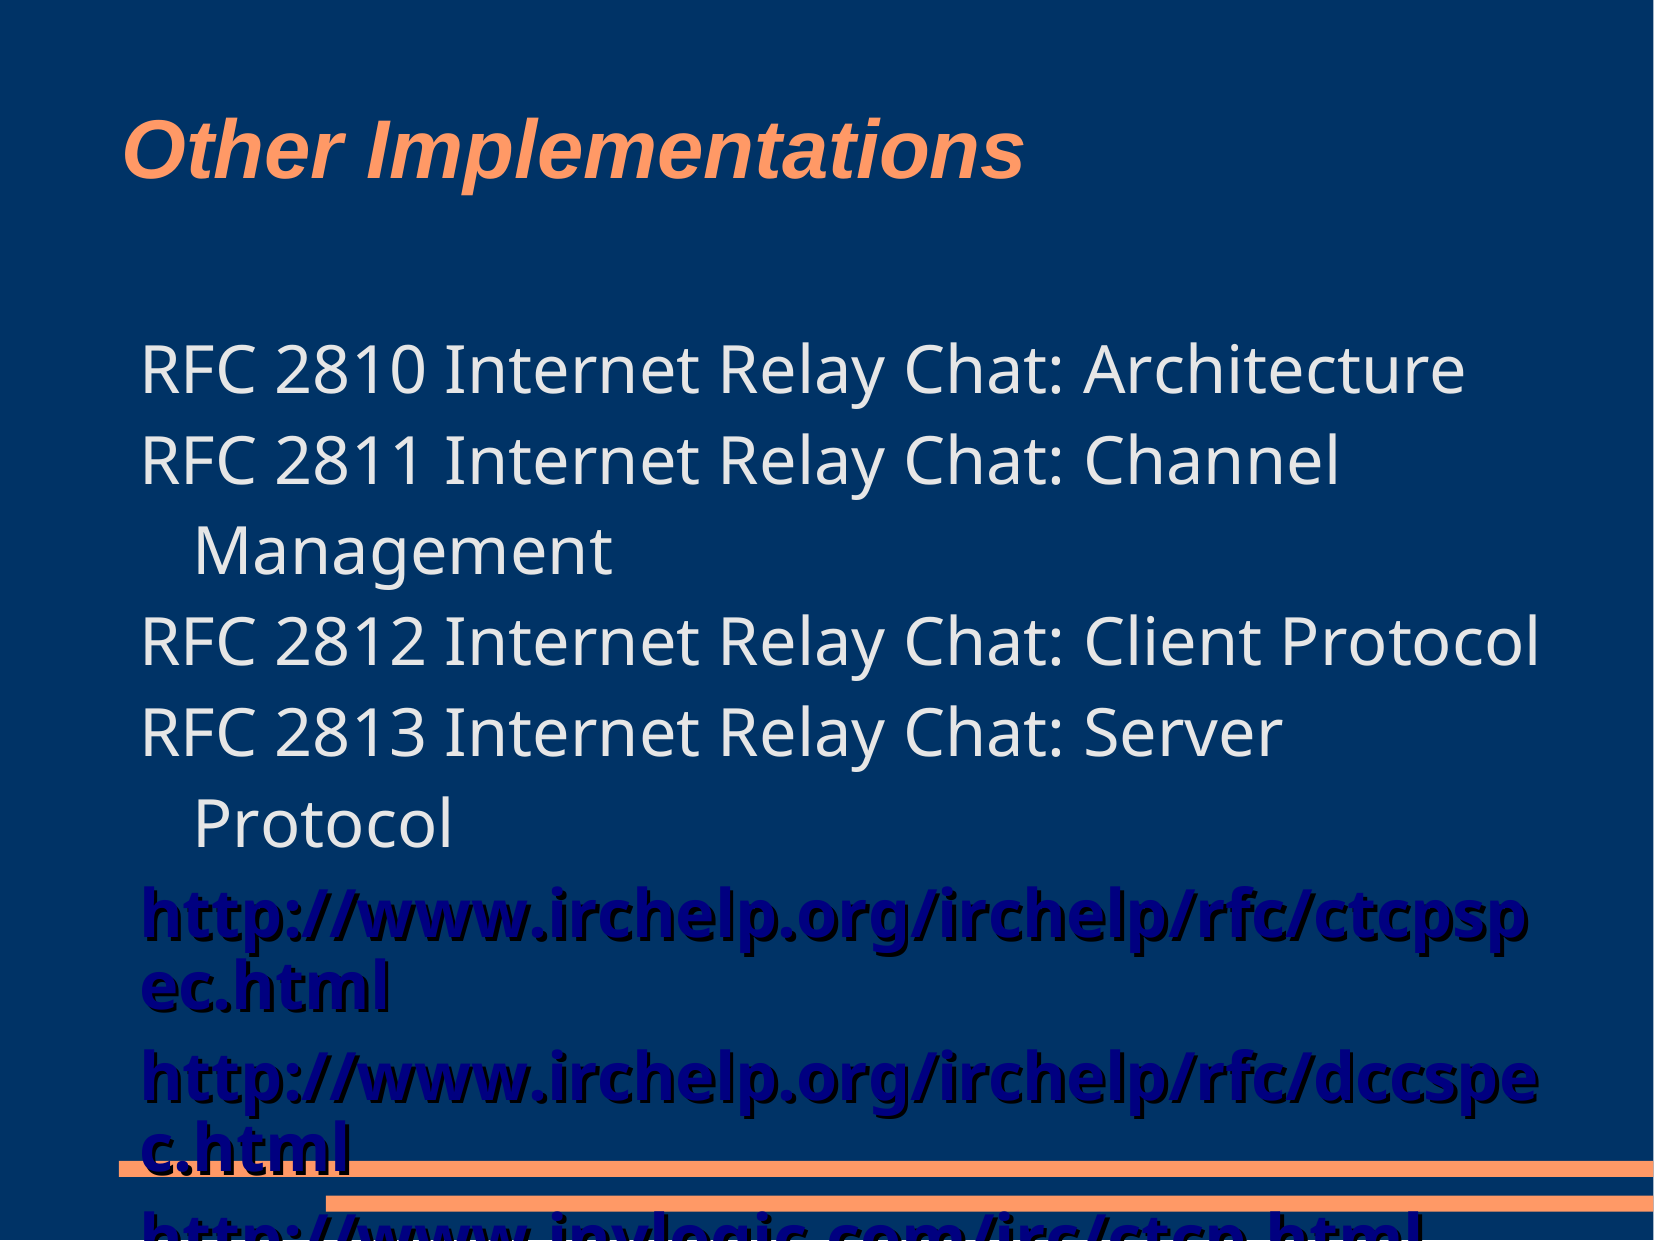

# Other Implementations
RFC 2810 Internet Relay Chat: Architecture
RFC 2811 Internet Relay Chat: Channel Management
RFC 2812 Internet Relay Chat: Client Protocol
RFC 2813 Internet Relay Chat: Server Protocol
http://www.irchelp.org/irchelp/rfc/ctcpspec.html
http://www.irchelp.org/irchelp/rfc/dccspec.html
http://www.invlogic.com/irc/ctcp.html